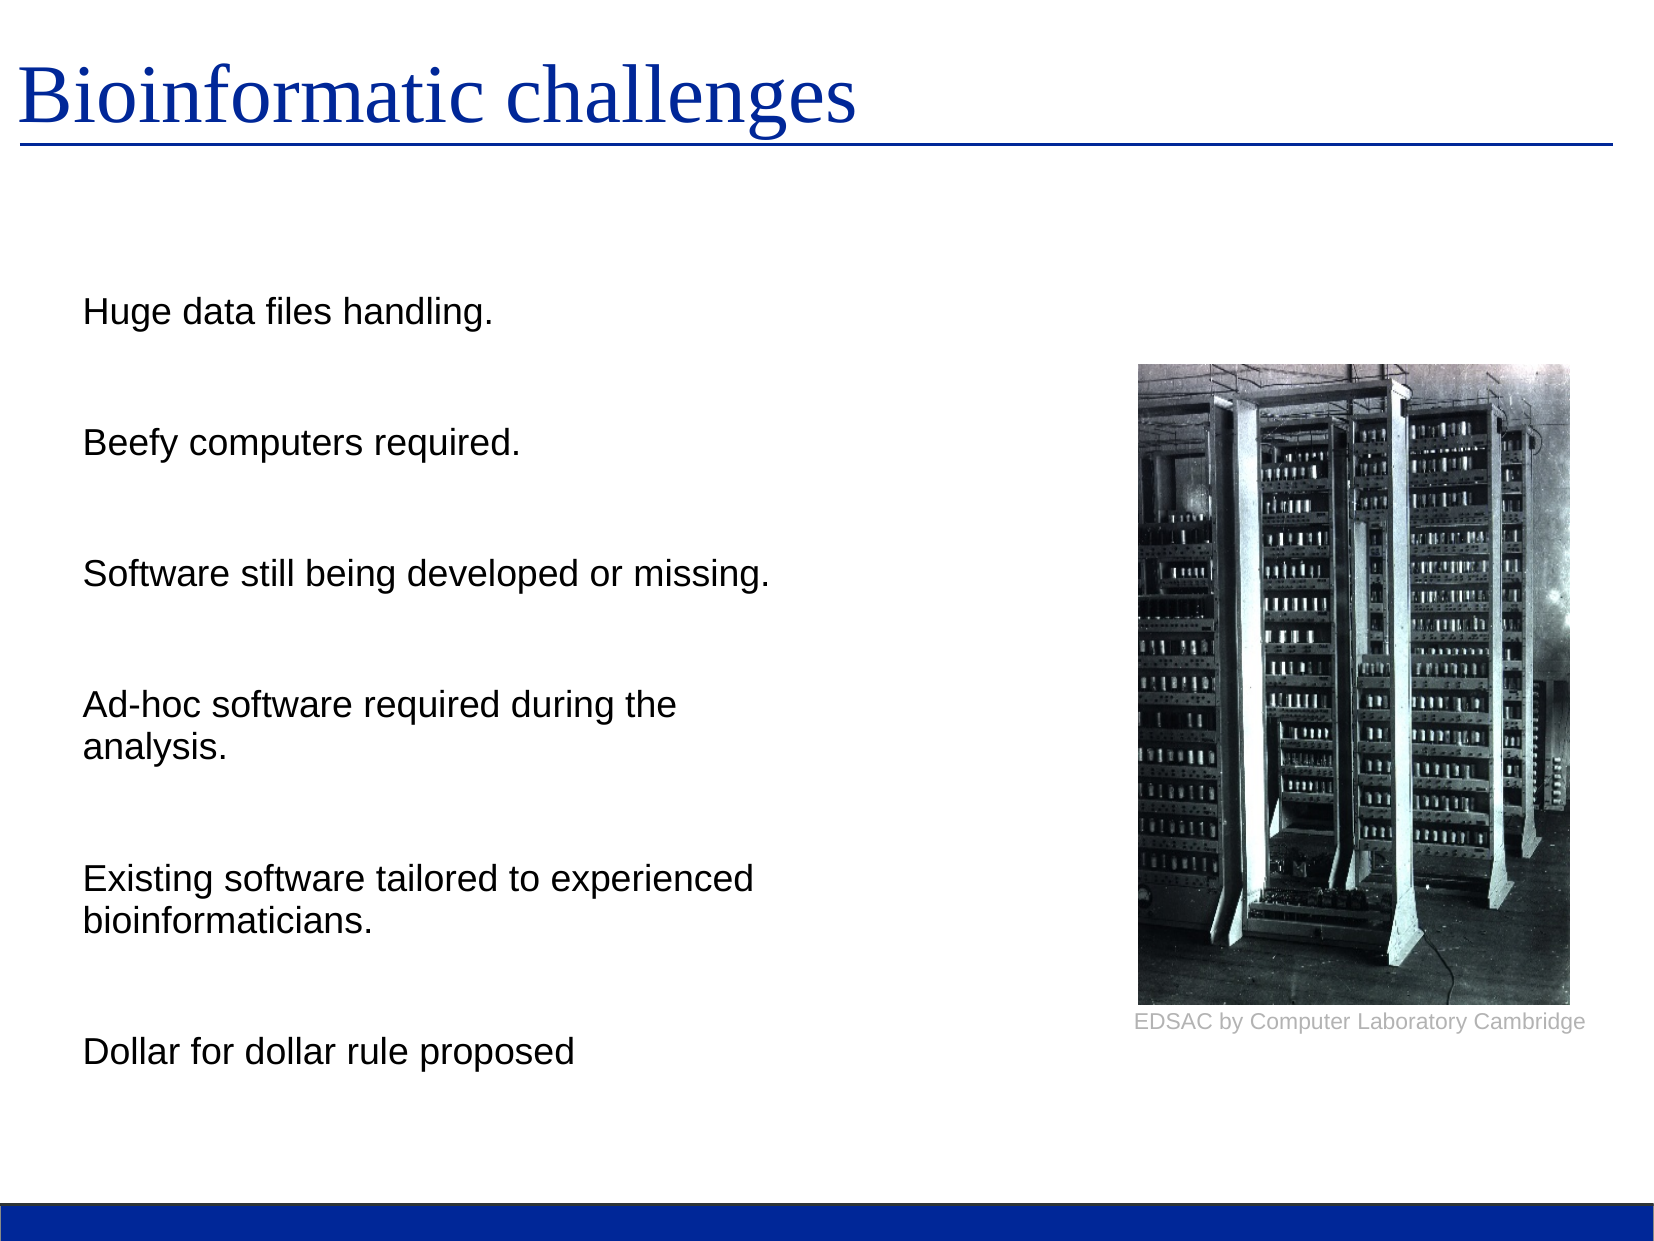

# Bioinformatic challenges
Huge data files handling.
Beefy computers required.
Software still being developed or missing.
Ad-hoc software required during the analysis.
Existing software tailored to experienced bioinformaticians.
Dollar for dollar rule proposed
EDSAC by Computer Laboratory Cambridge